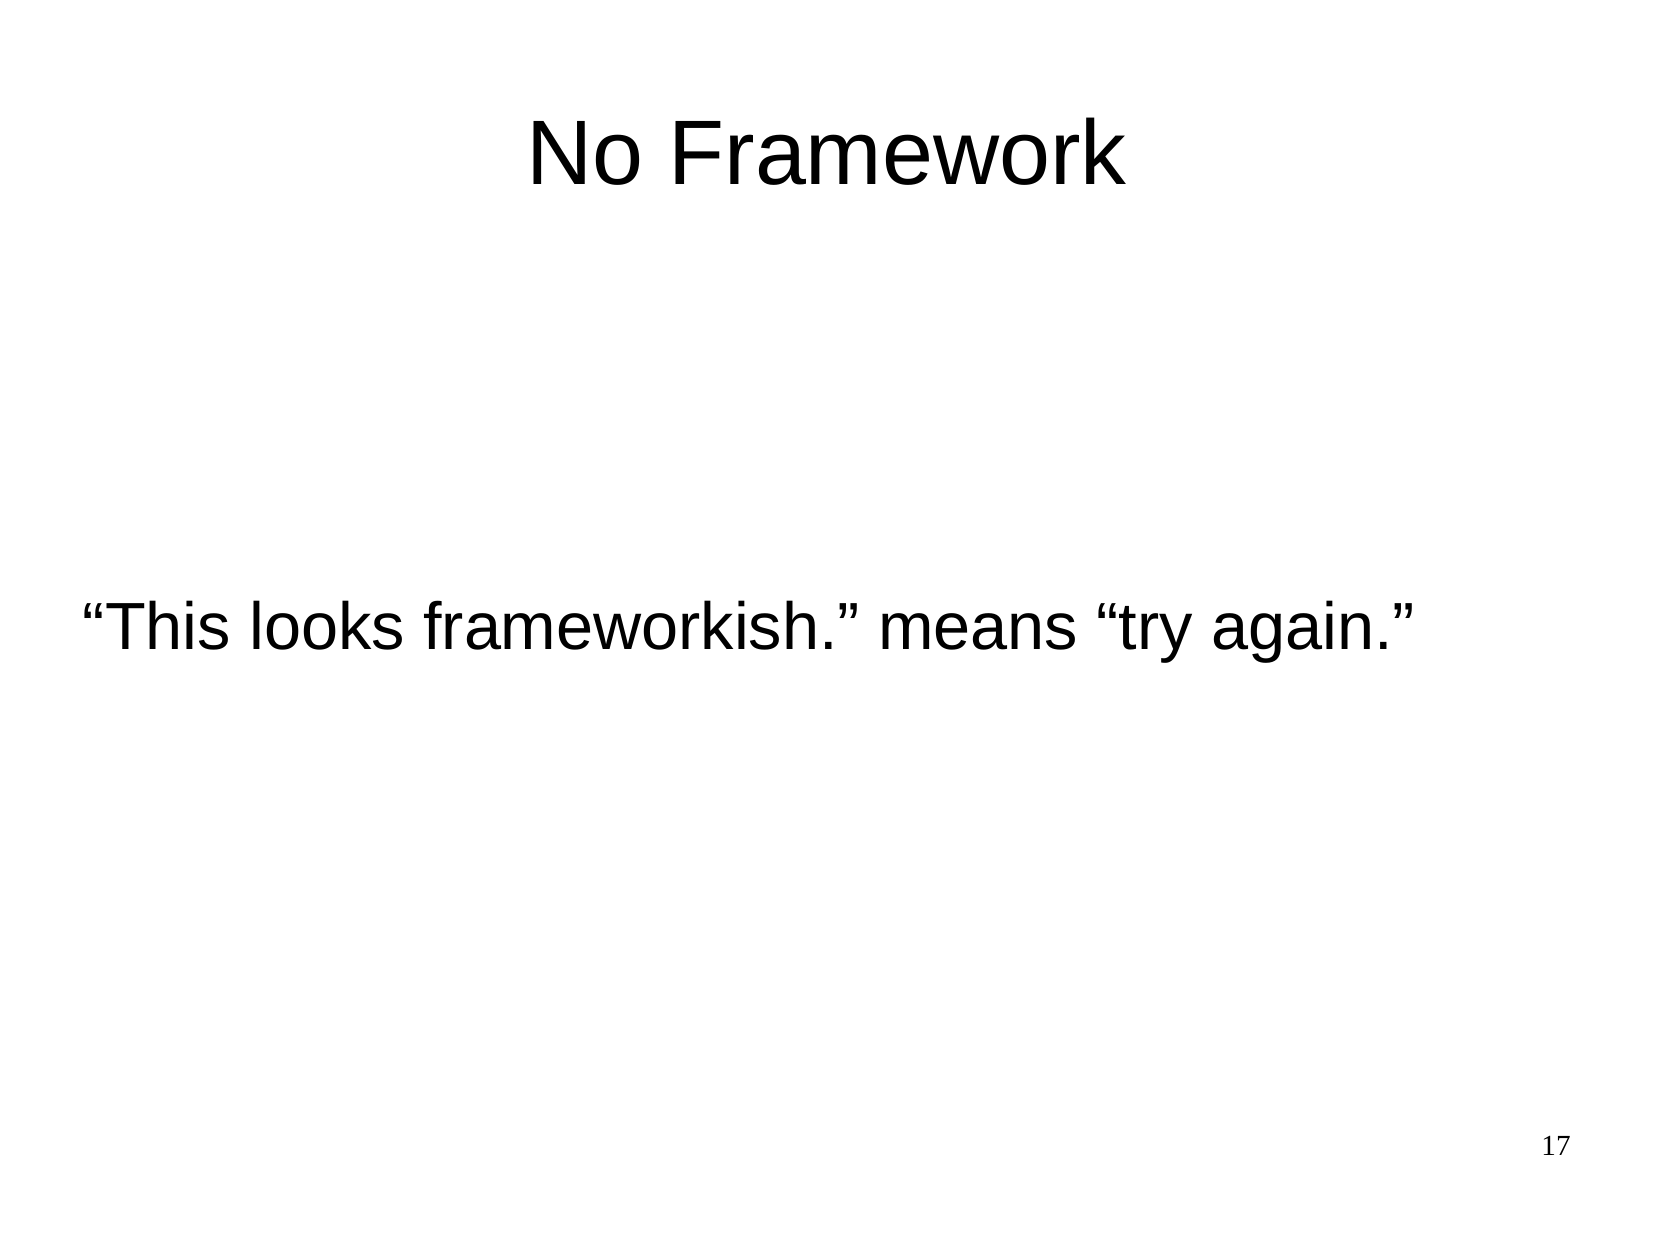

# No Framework
“This looks frameworkish.” means “try again.”
17